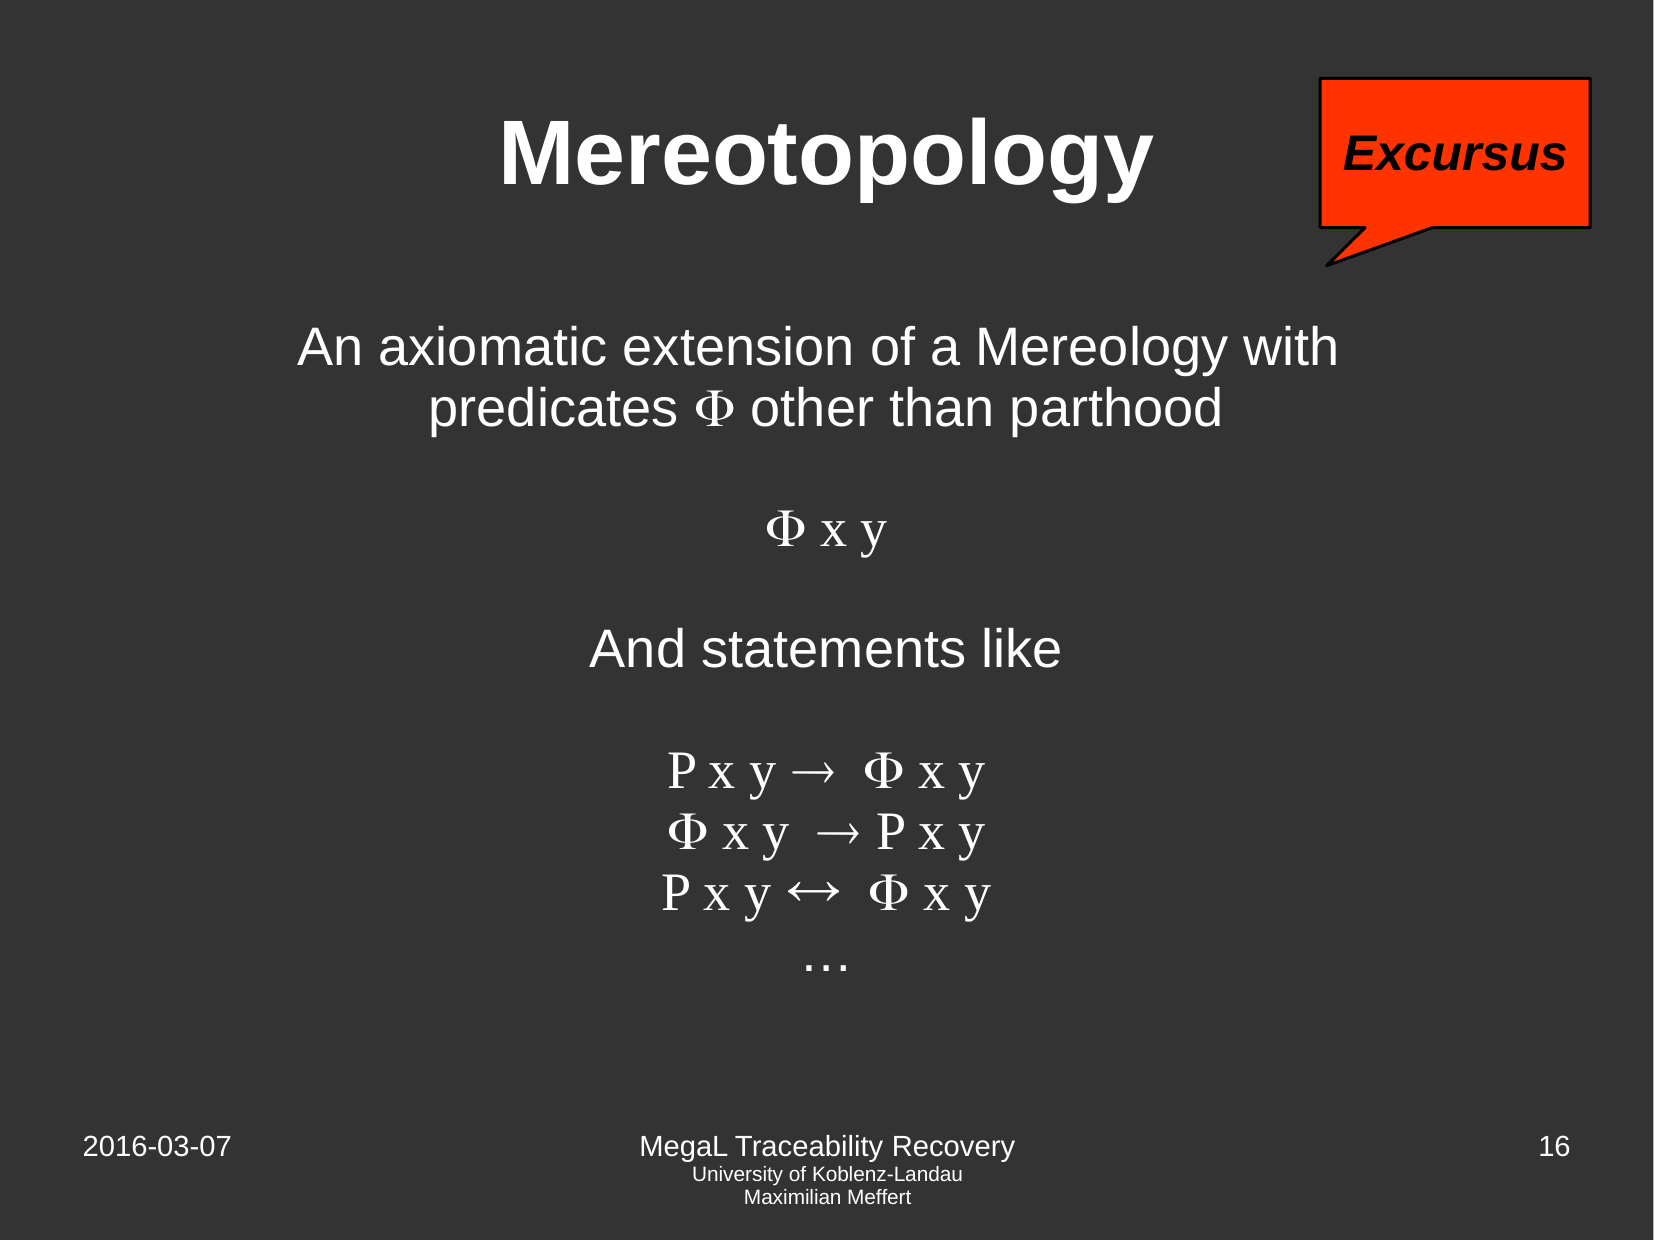

# Mereotopology
Excursus
An axiomatic extension of a Mereology with
predicates F other than parthood
F x y
And statements like
P x y ® F x y
F x y ® P x y
P x y « F x y
…
2016-03-07
MegaL Traceability Recovery
16